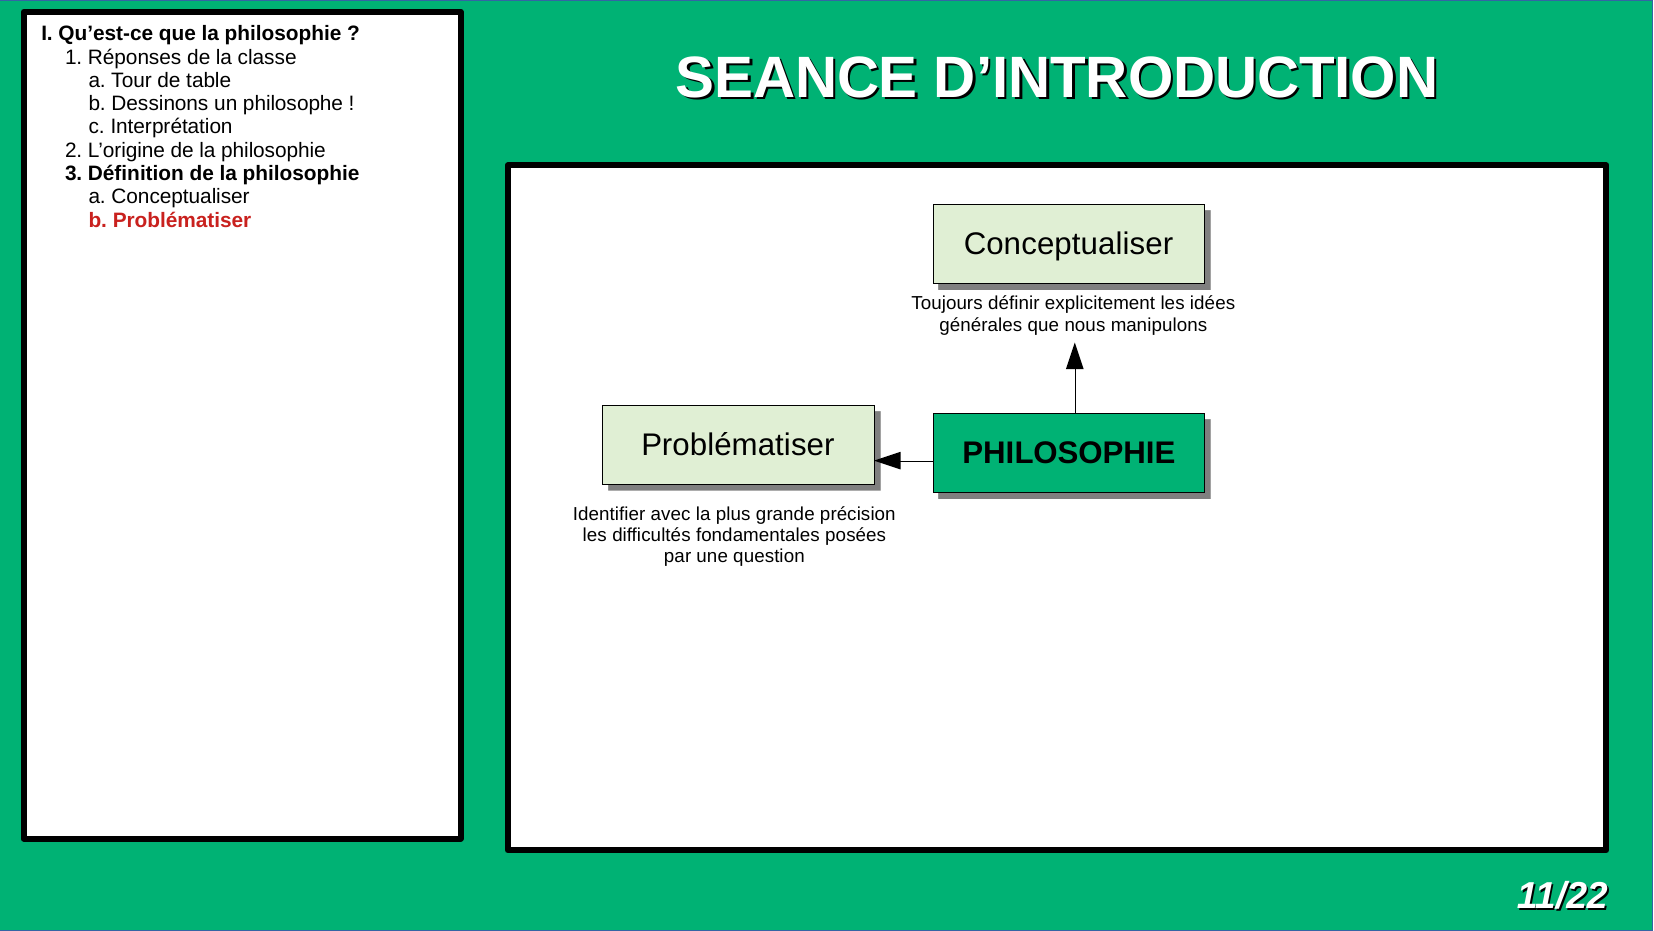

SEANCE D’INTRODUCTION
I. Qu’est-ce que la philosophie ?
	1. Réponses de la classe
		a. Tour de table
		b. Dessinons un philosophe !
		c. Interprétation
	2. L’origine de la philosophie
	3. Définition de la philosophie
		a. Conceptualiser
		b. Problématiser
Conceptualiser
Toujours définir explicitement les idées générales que nous manipulons
Problématiser
PHILOSOPHIE
Identifier avec la plus grande précision les difficultés fondamentales posées par une question